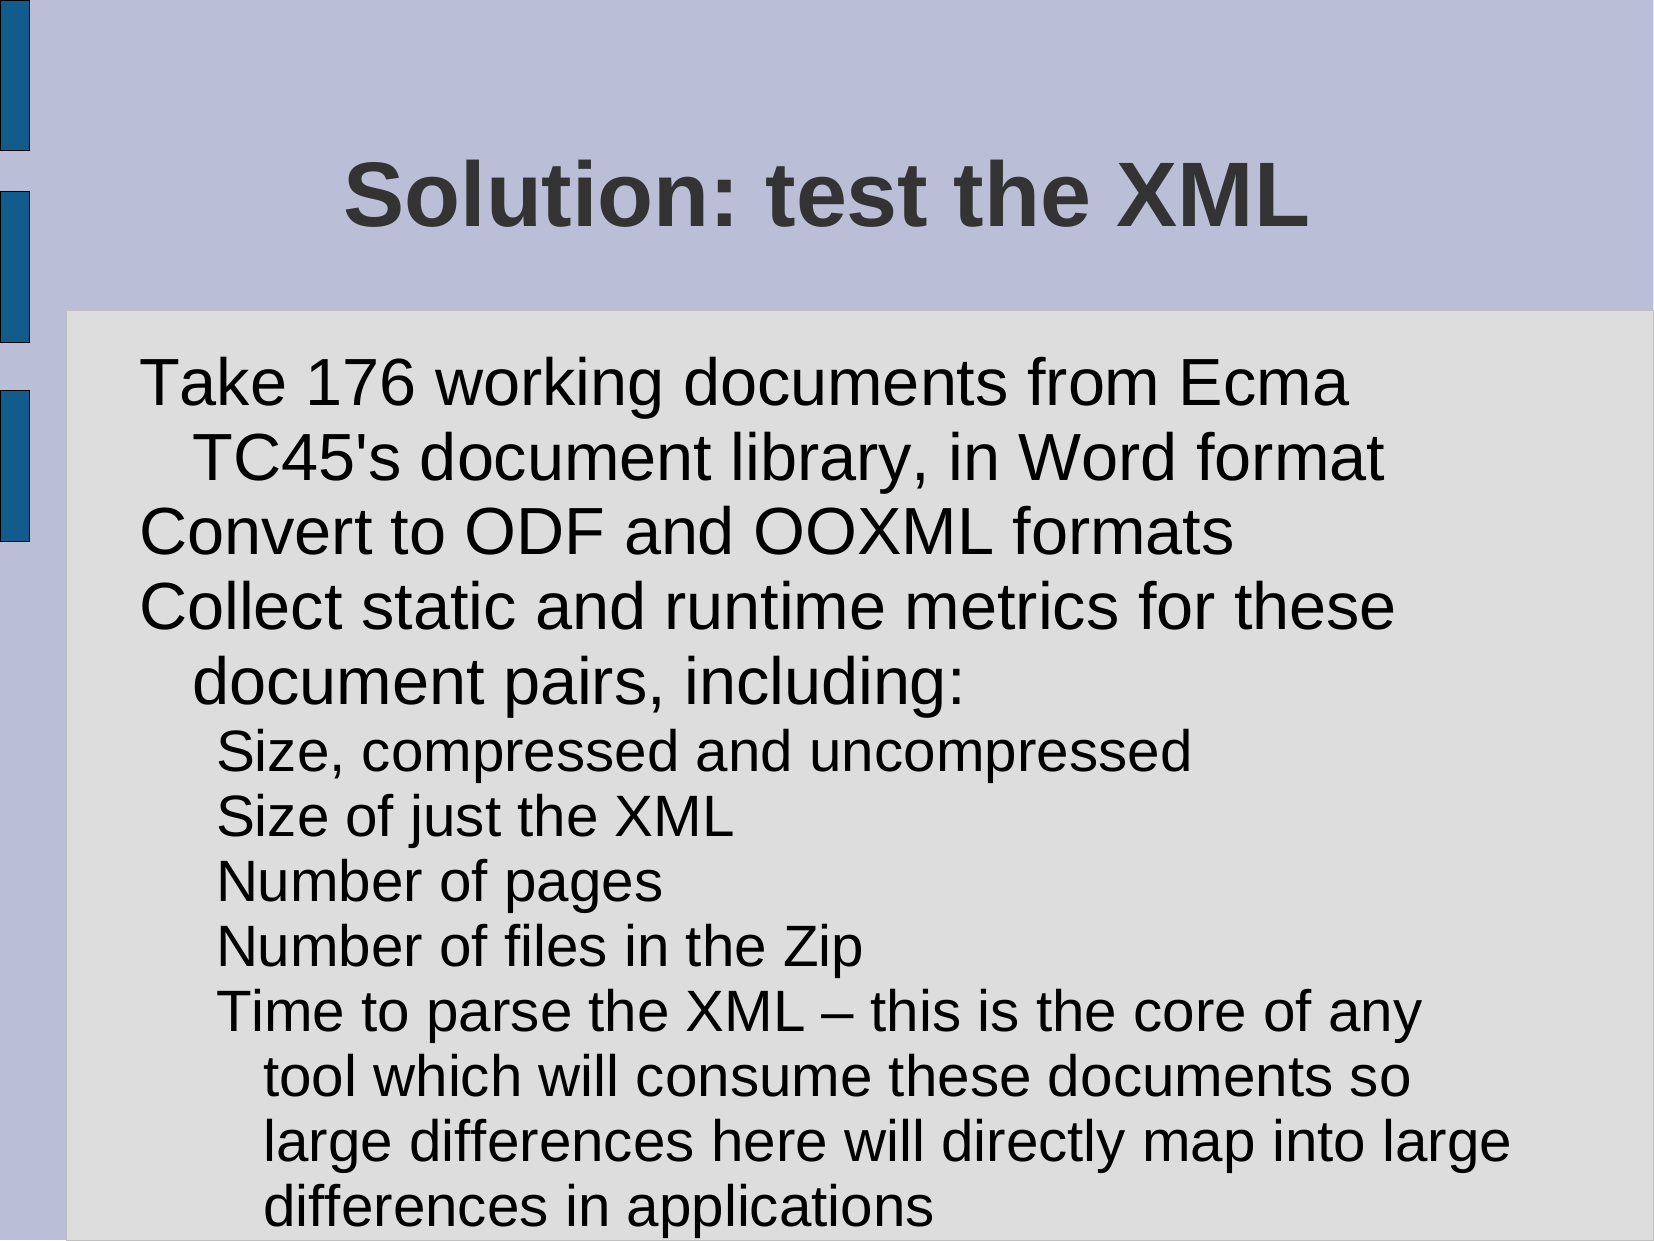

# Solution: test the XML
Take 176 working documents from Ecma TC45's document library, in Word format
Convert to ODF and OOXML formats
Collect static and runtime metrics for these document pairs, including:
Size, compressed and uncompressed
Size of just the XML
Number of pages
Number of files in the Zip
Time to parse the XML – this is the core of any tool which will consume these documents so large differences here will directly map into large differences in applications